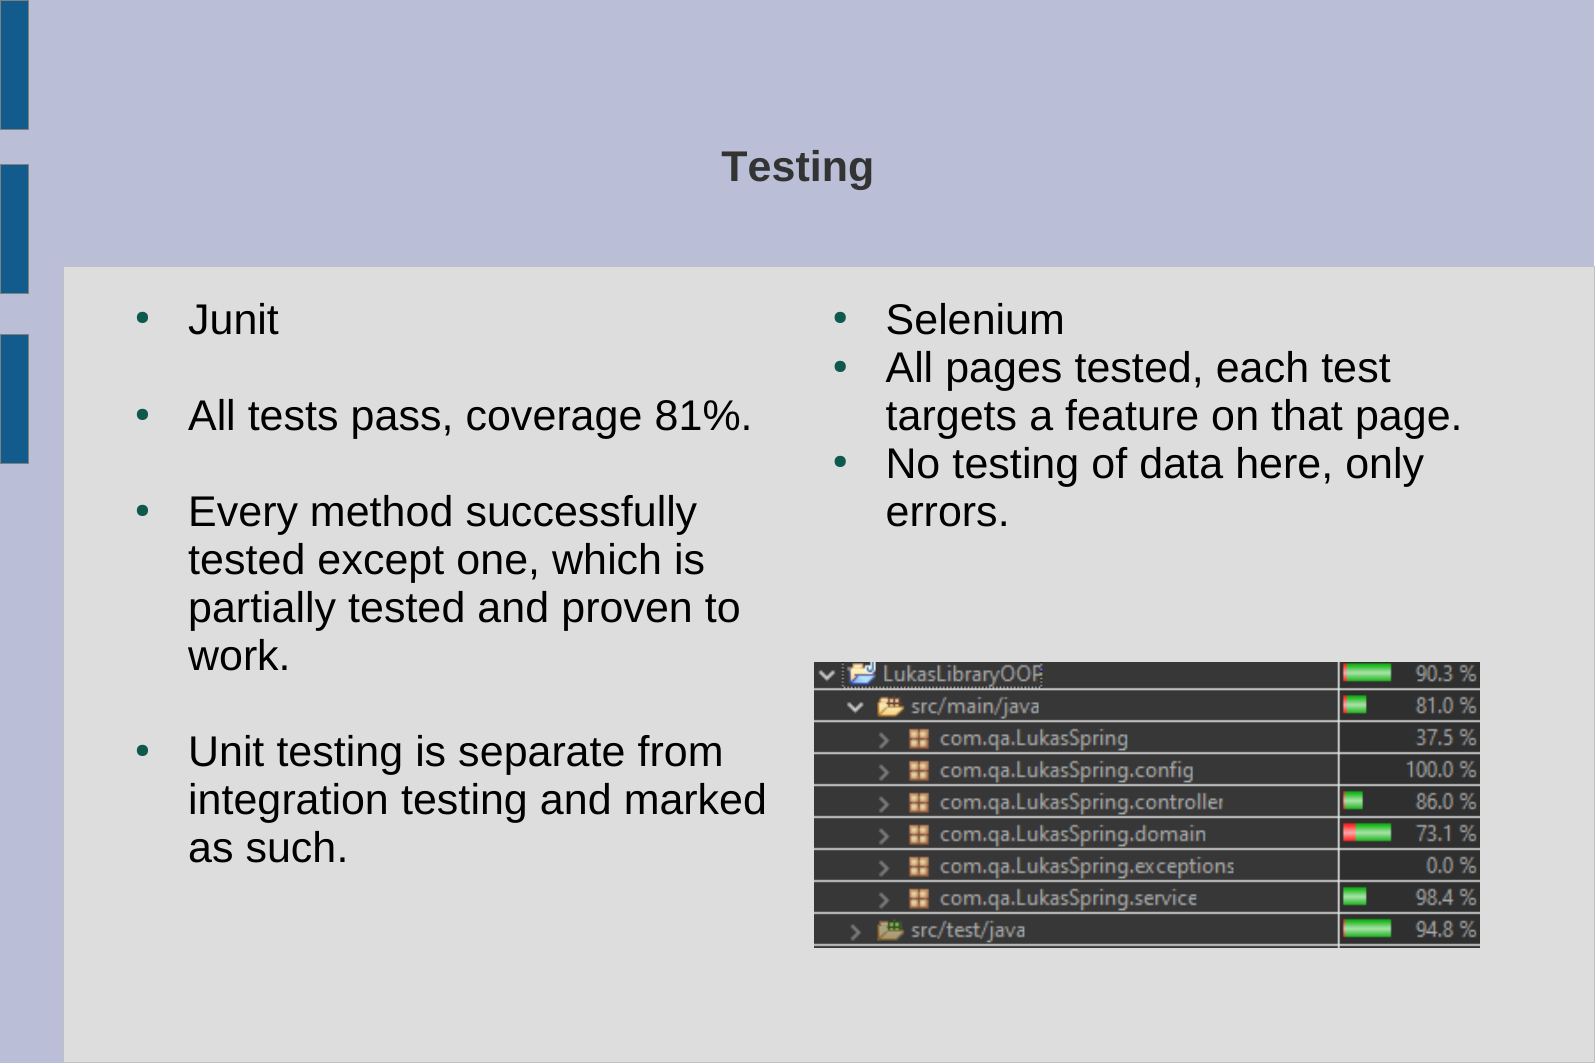

# Testing
Junit
All tests pass, coverage 81%.
Every method successfully tested except one, which is partially tested and proven to work.
Unit testing is separate from integration testing and marked as such.
Selenium
All pages tested, each test targets a feature on that page.
No testing of data here, only errors.